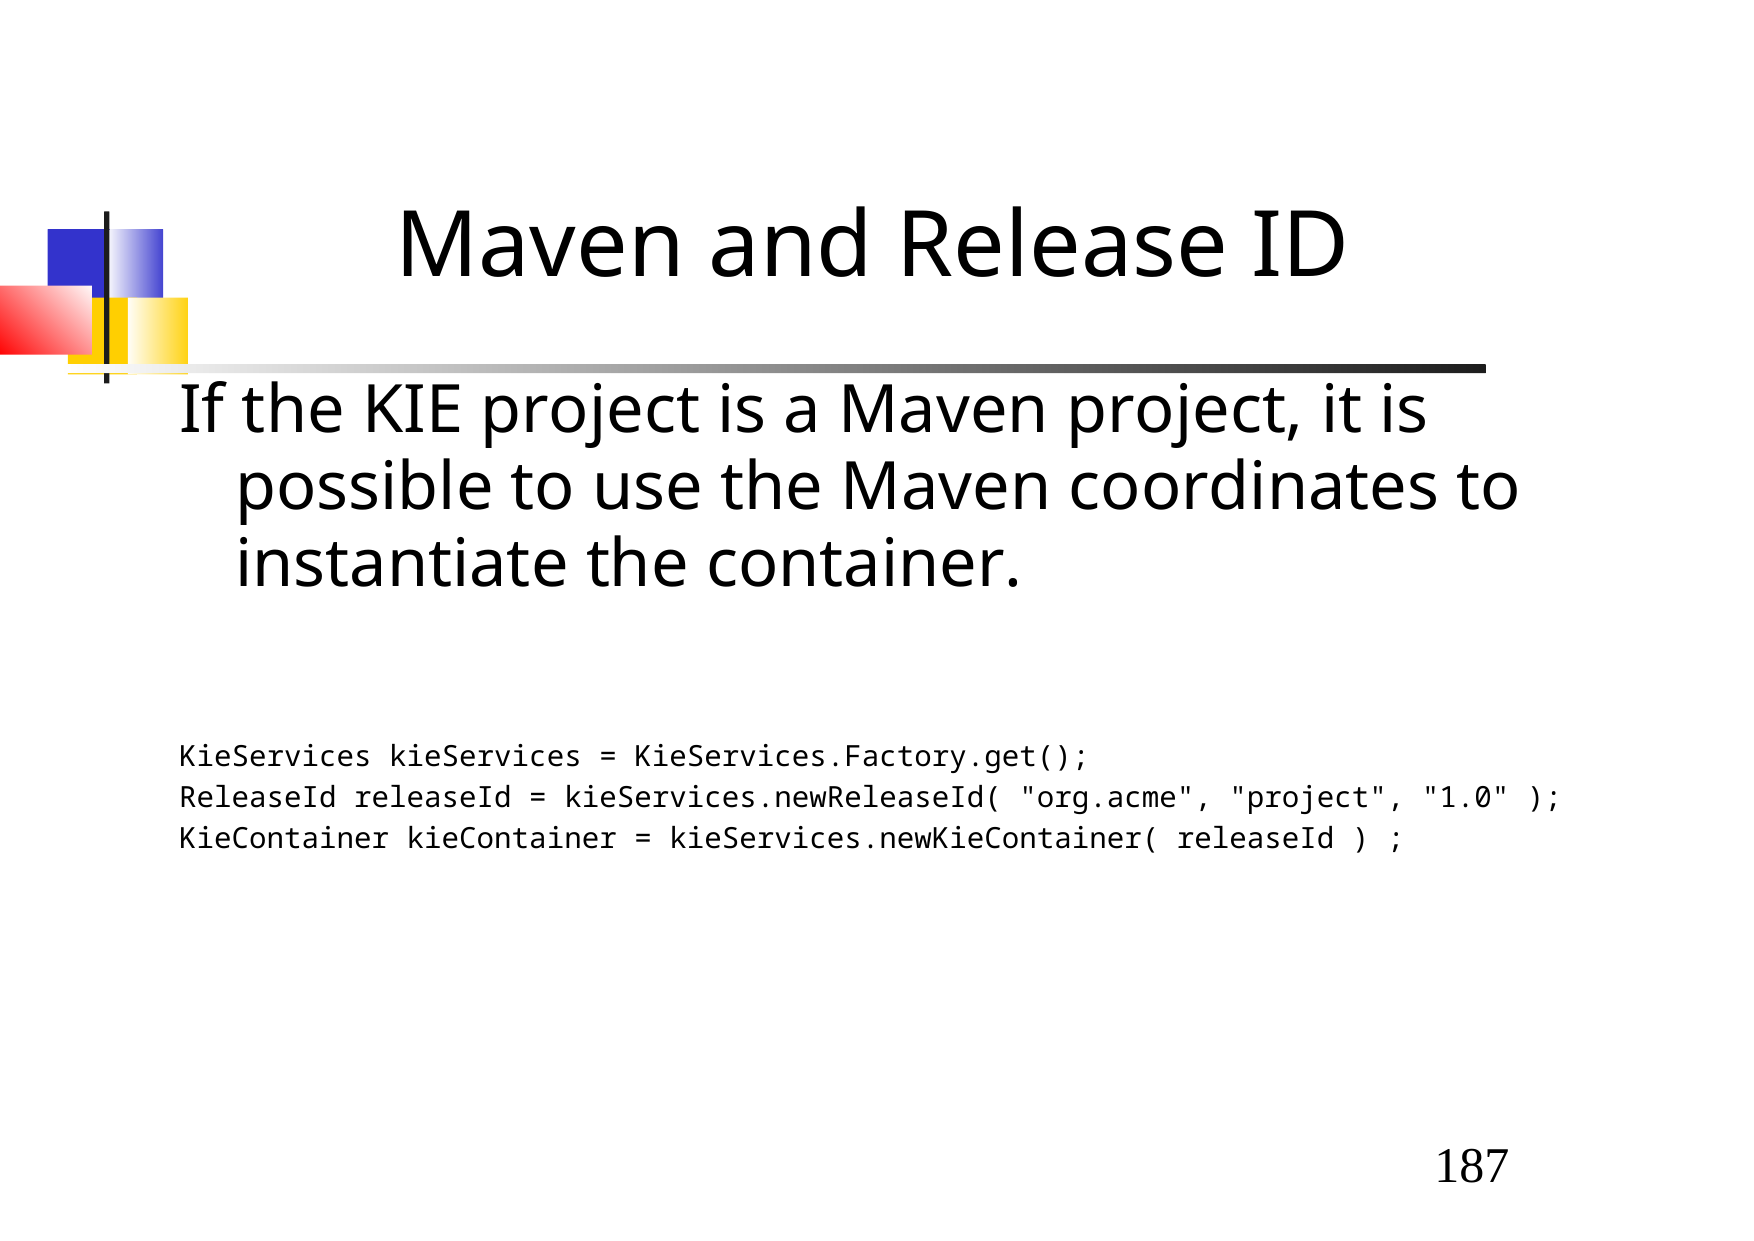

# Maven and Release ID
If the KIE project is a Maven project, it is possible to use the Maven coordinates to instantiate the container.
KieServices kieServices = KieServices.Factory.get();
ReleaseId releaseId = kieServices.newReleaseId( "org.acme", "project", "1.0" );
KieContainer kieContainer = kieServices.newKieContainer( releaseId ) ;